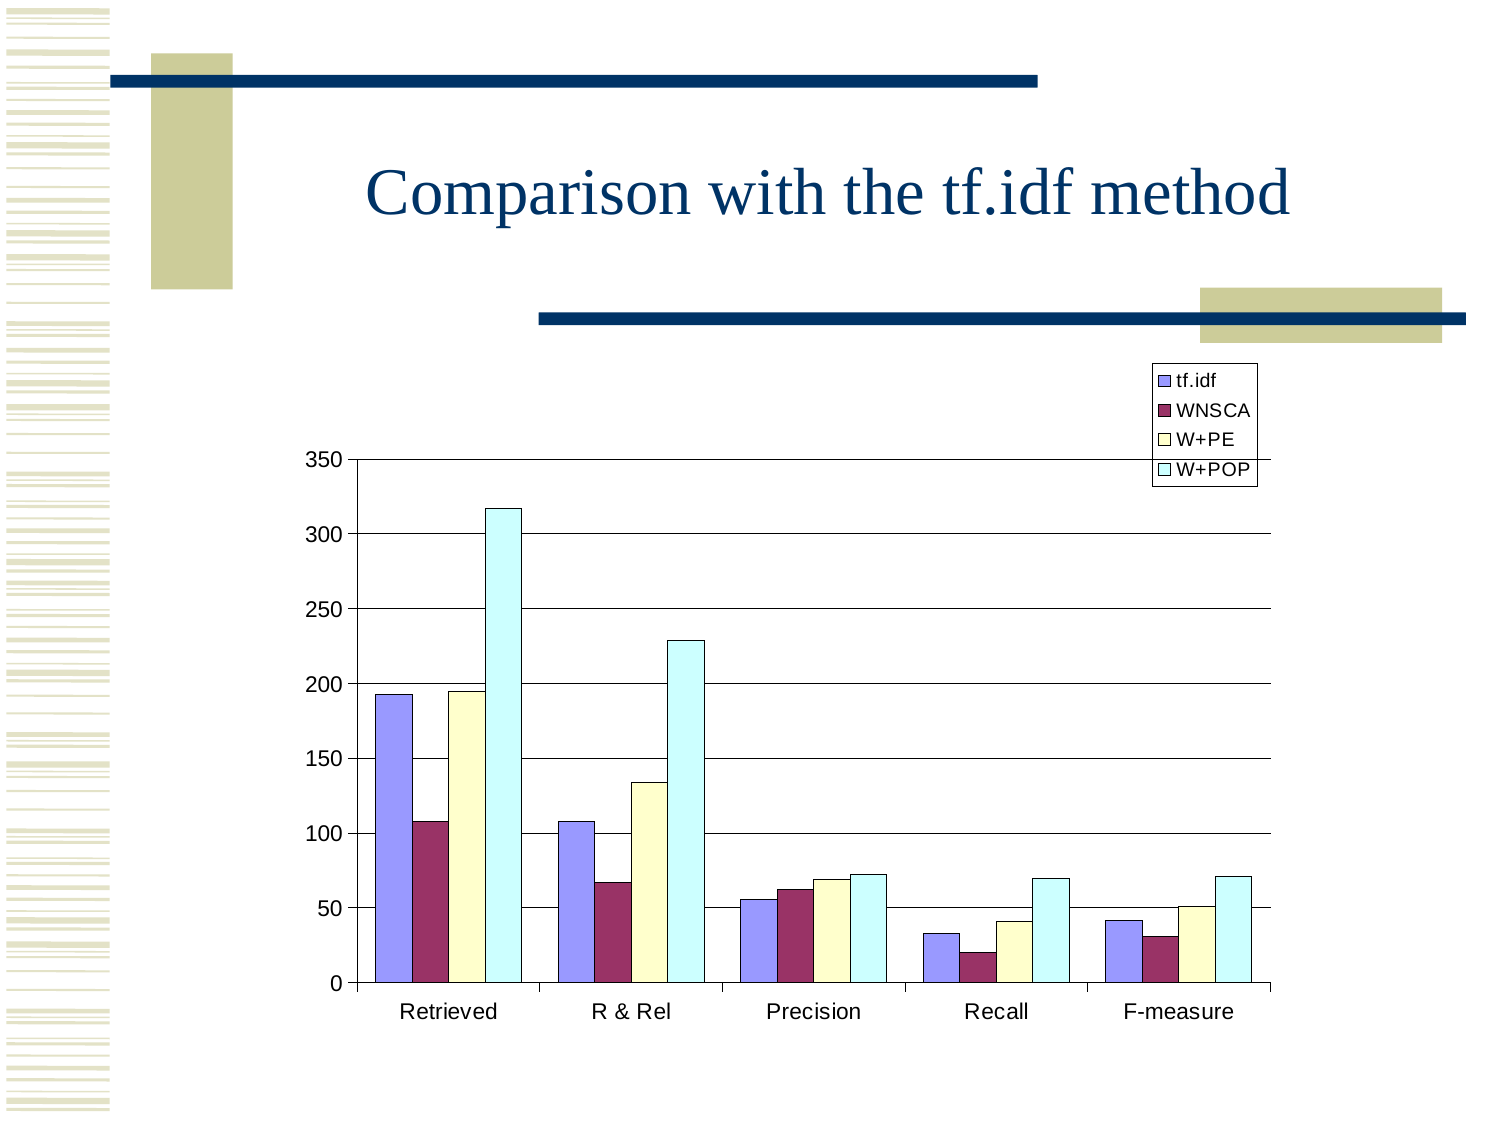

# Comparison with the tf.idf method
### Chart
| Category | tf.idf | WNSCA | W+PE | W+POP |
|---|---|---|---|---|
| Retrieved | 193.0 | 108.0 | 195.0 | 317.0 |
| R & Rel | 108.0 | 67.0 | 134.0 | 229.0 |
| Precision | 55.9 | 62.0 | 68.7 | 72.2 |
| Recall | 32.8 | 20.4 | 40.7 | 69.6 |
| F-measure | 41.3 | 30.7 | 51.1 | 70.9 |